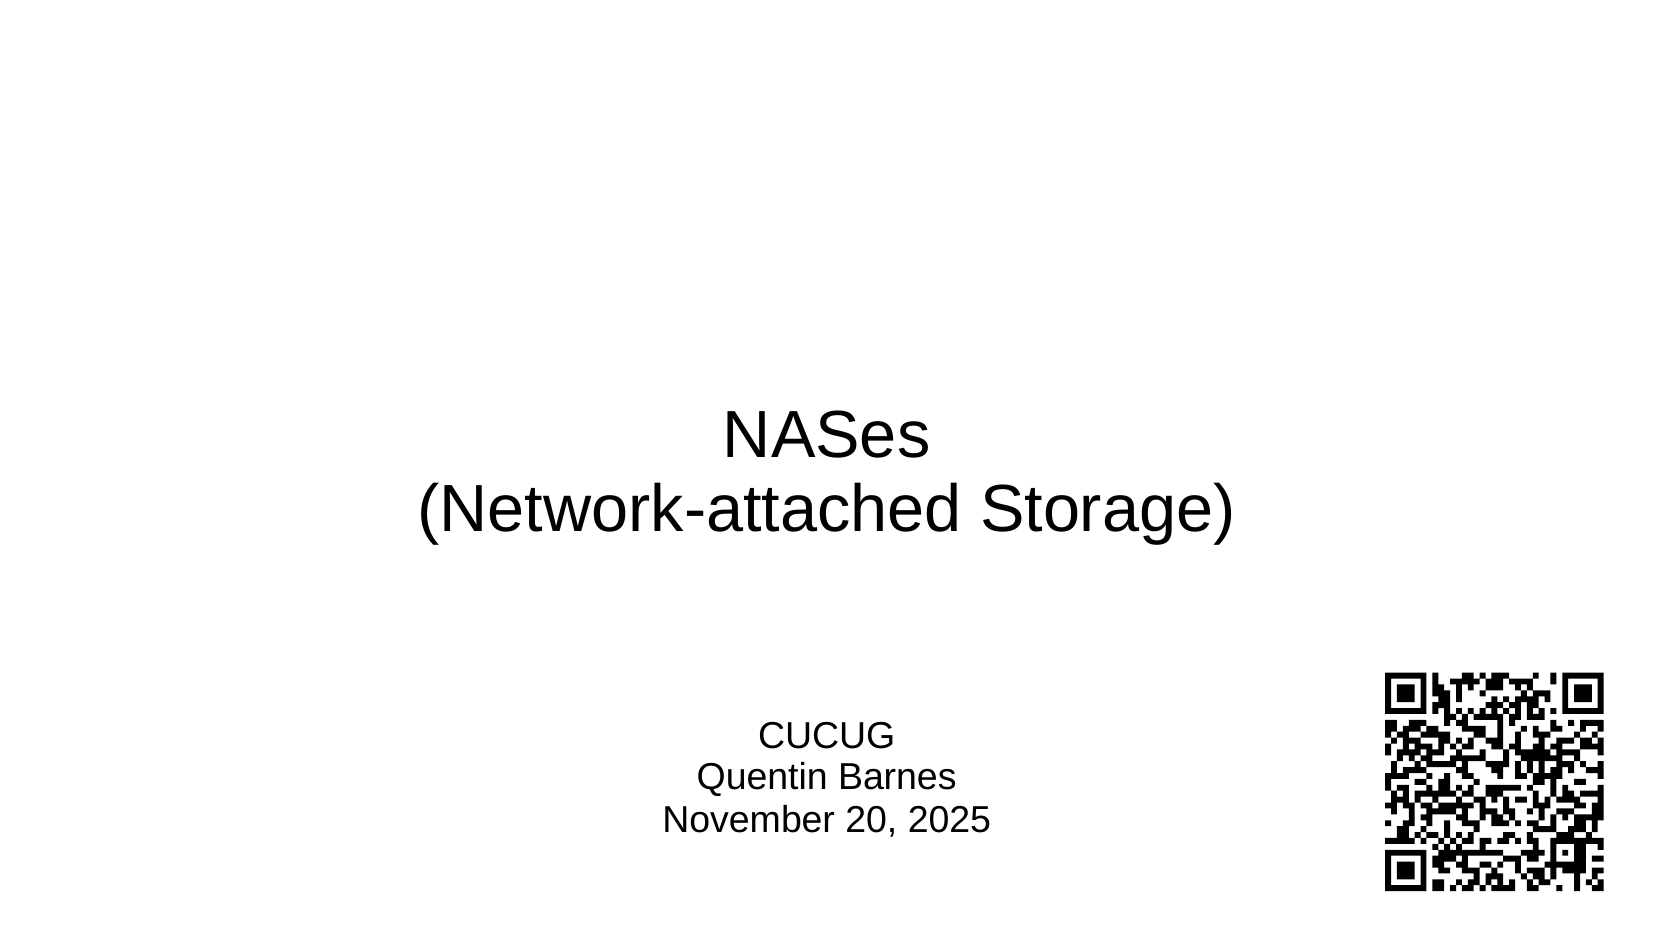

# NASes
(Network-attached Storage)
CUCUG
Quentin Barnes
November 20, 2025